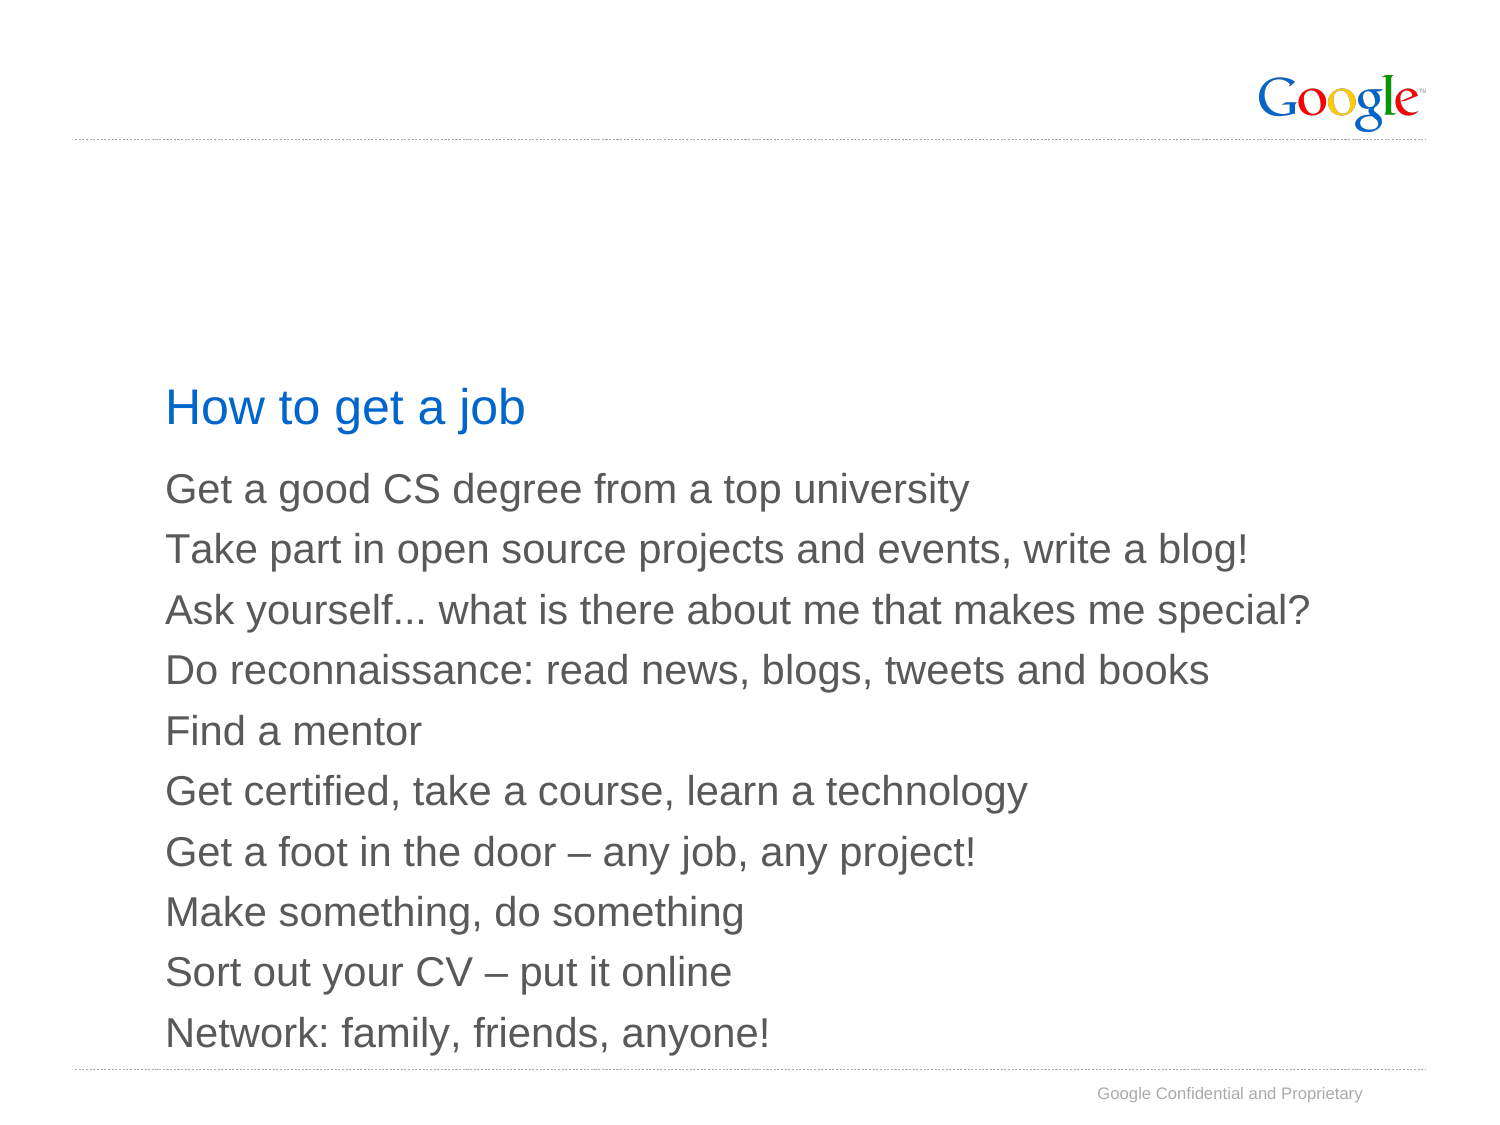

# How to get a job
Get a good CS degree from a top university
Take part in open source projects and events, write a blog!
Ask yourself... what is there about me that makes me special?
Do reconnaissance: read news, blogs, tweets and books
Find a mentor
Get certified, take a course, learn a technology
Get a foot in the door – any job, any project!
Make something, do something
Sort out your CV – put it online
Network: family, friends, anyone!